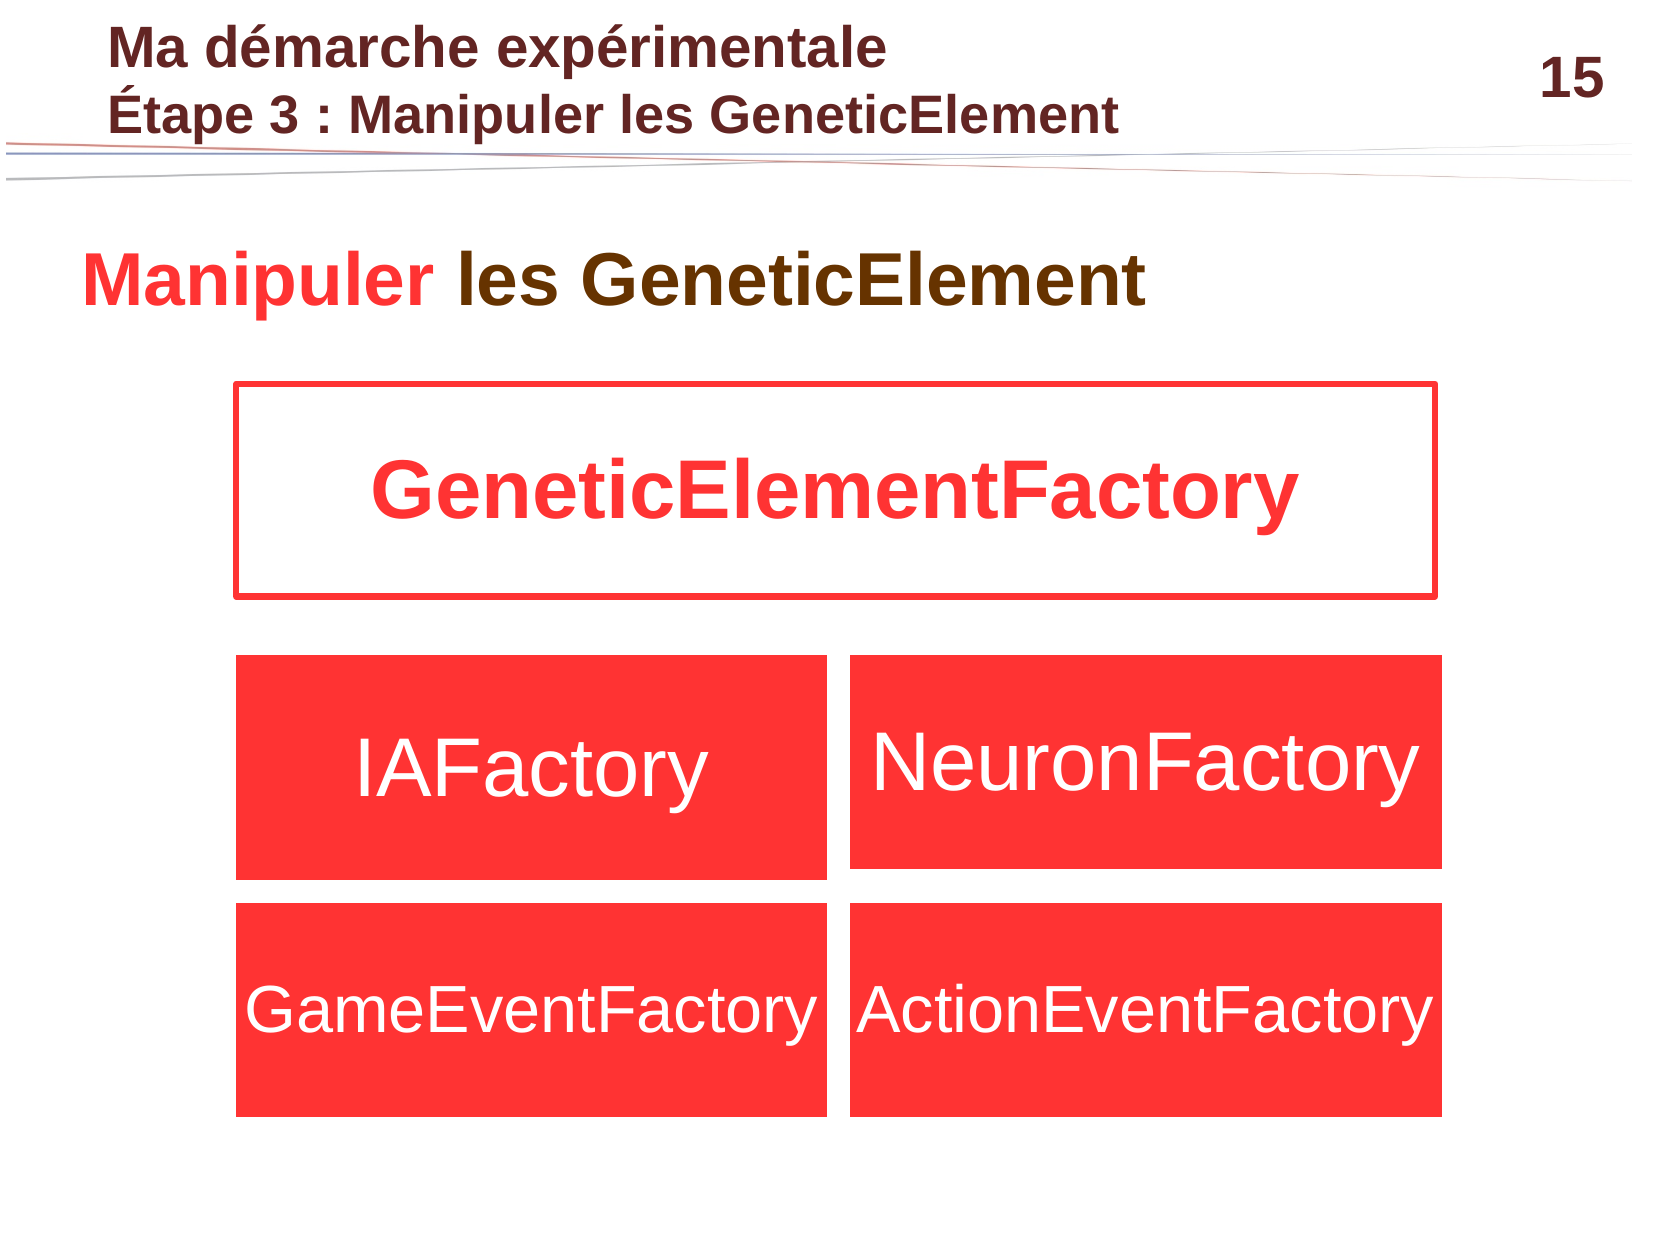

# Ma démarche expérimentale Étape 3 : Manipuler les GeneticElement
15
Manipuler les GeneticElement
GeneticElementFactory
IAFactory
NeuronFactory
GameEventFactory
ActionEventFactory